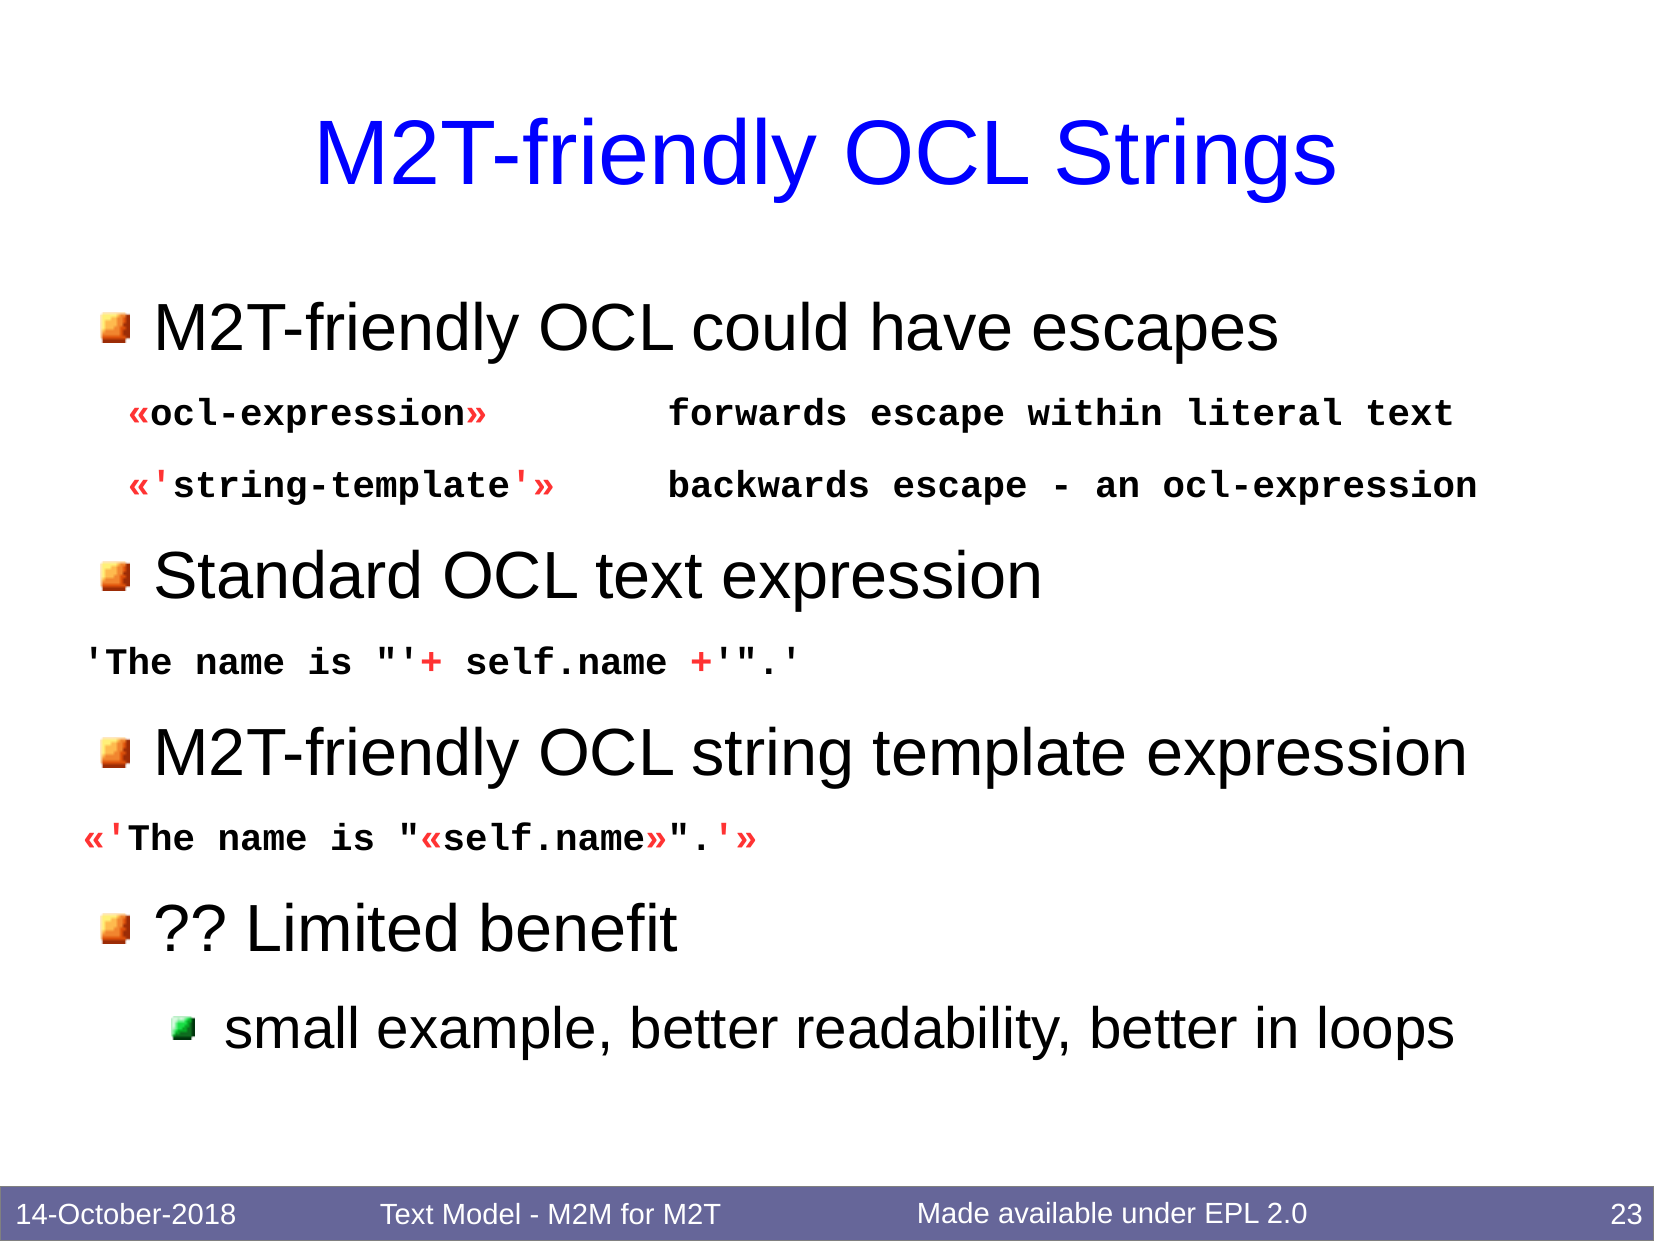

# M2T-friendly OCL Strings
M2T-friendly OCL could have escapes
 «ocl-expression» forwards escape within literal text
 «'string-template'» backwards escape - an ocl-expression
Standard OCL text expression
'The name is "'+ self.name +'".'
M2T-friendly OCL string template expression
«'The name is "«self.name»".'»
?? Limited benefit
small example, better readability, better in loops
14-October-2018
Text Model - M2M for M2T
23